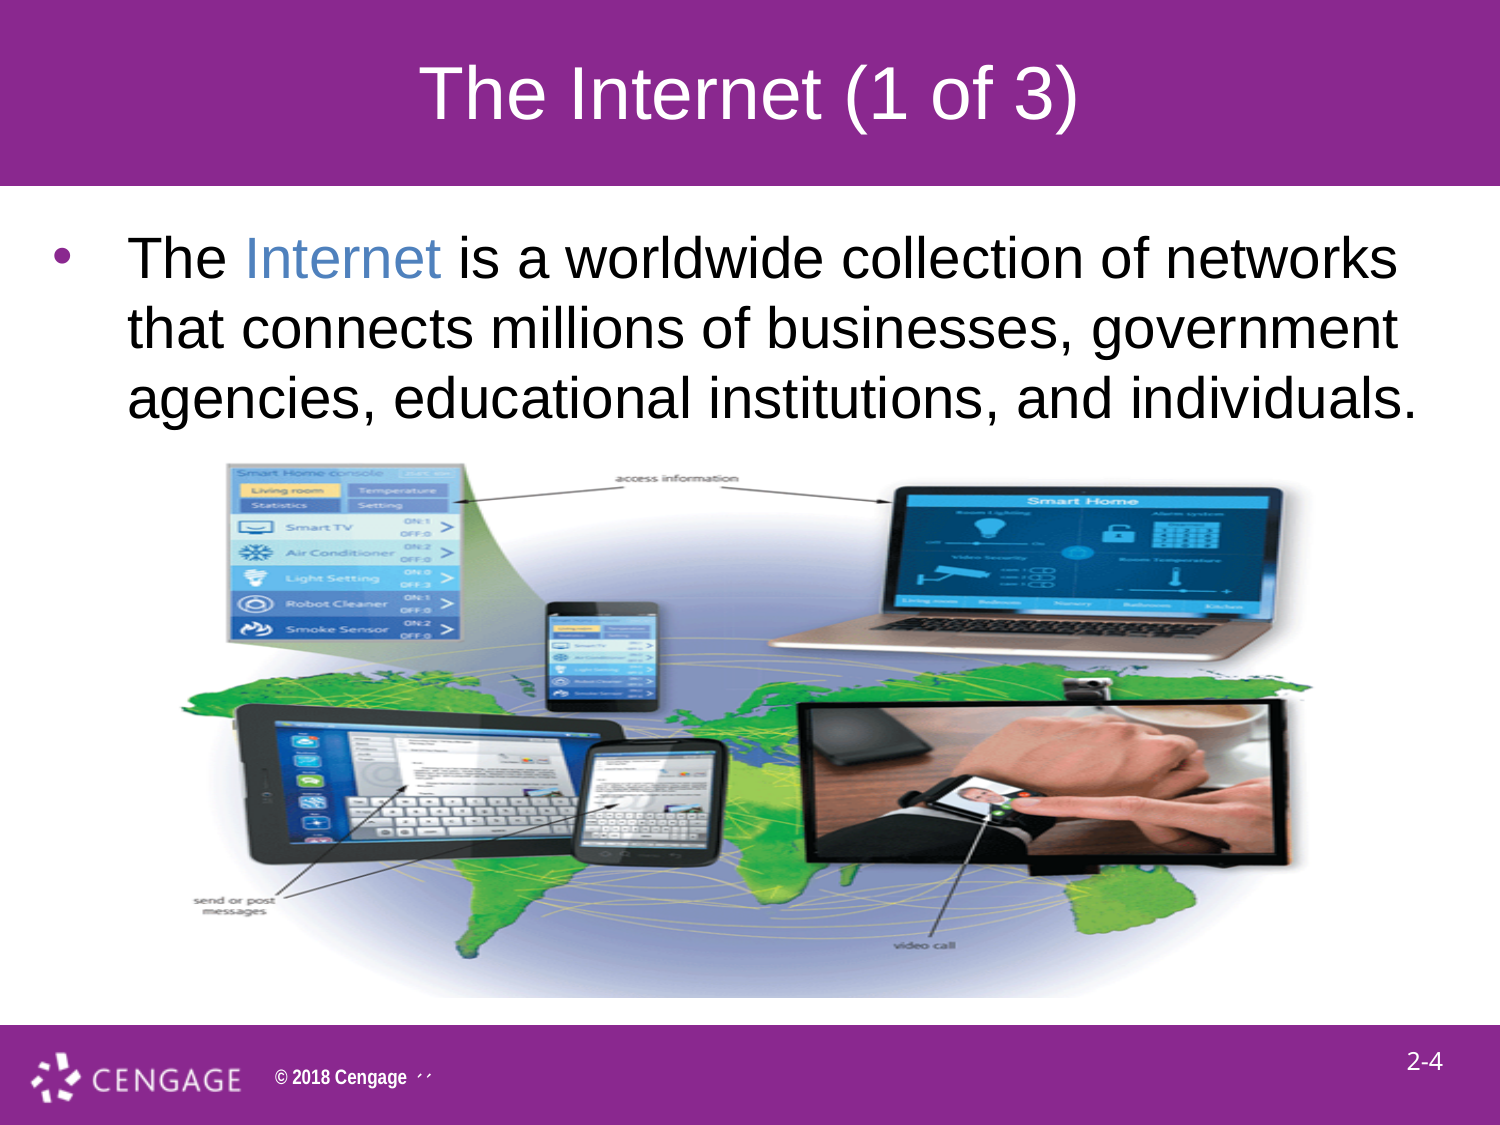

# The Internet (1 of 3)
The Internet is a worldwide collection of networks that connects millions of businesses, government agencies, educational institutions, and individuals.